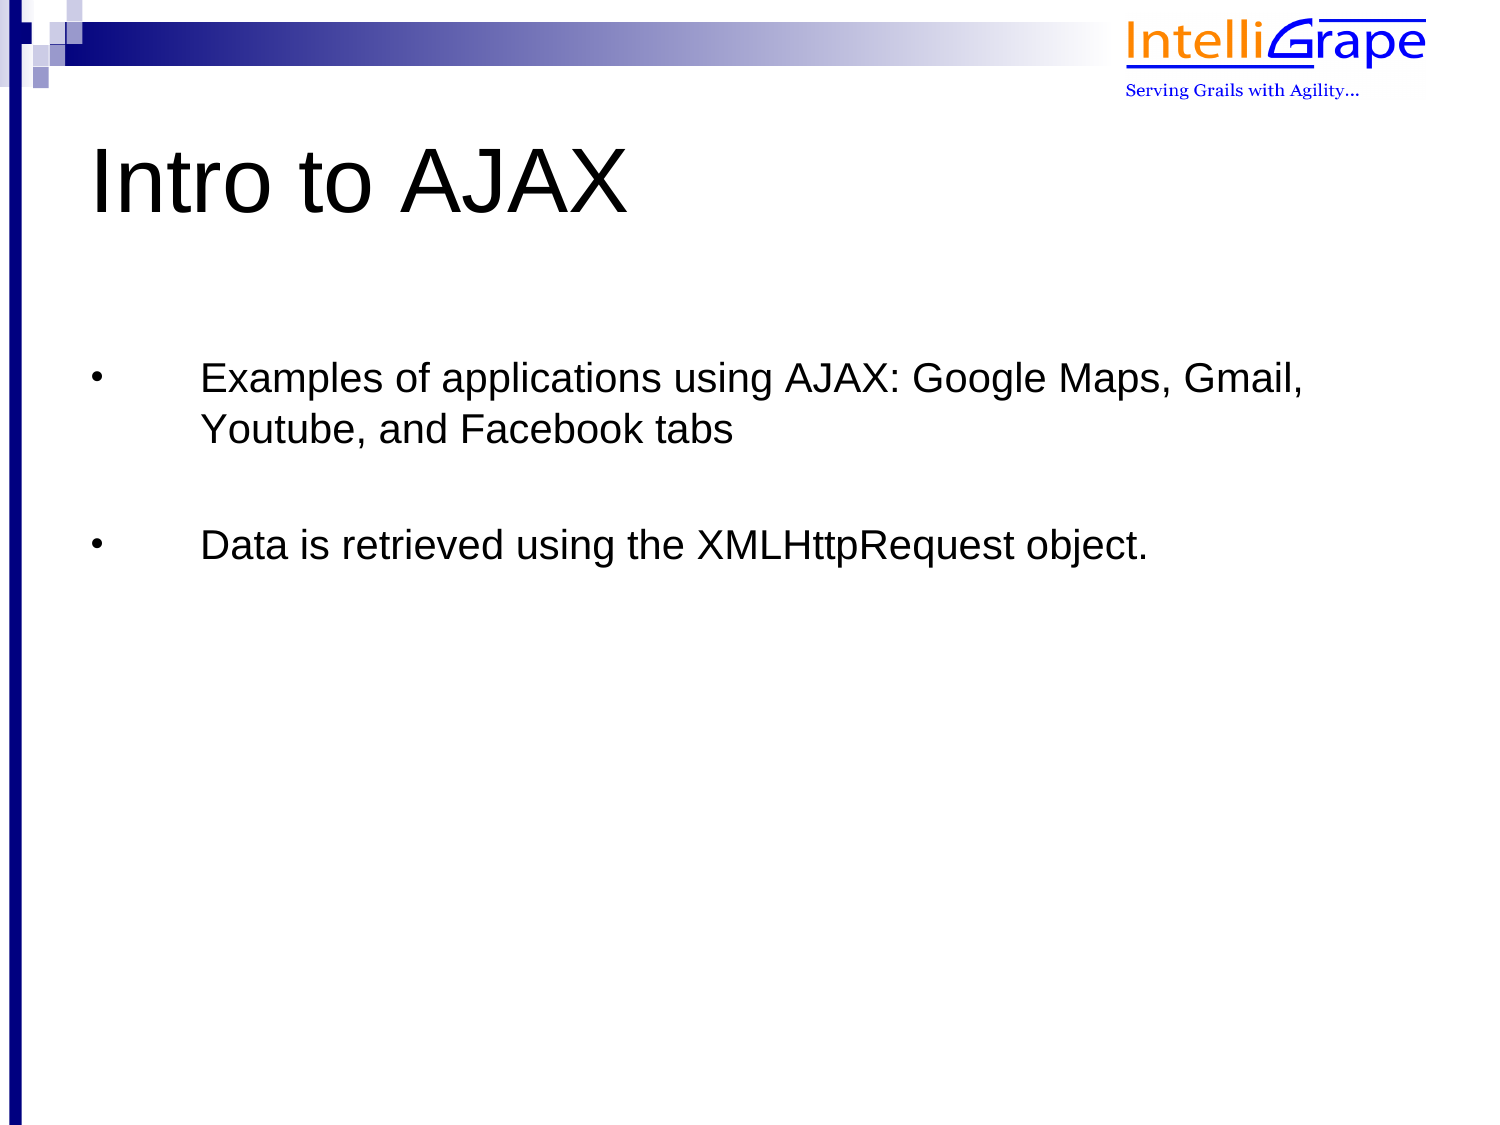

# Intro to AJAX
Examples of applications using AJAX: Google Maps, Gmail, Youtube, and Facebook tabs
Data is retrieved using the XMLHttpRequest object.